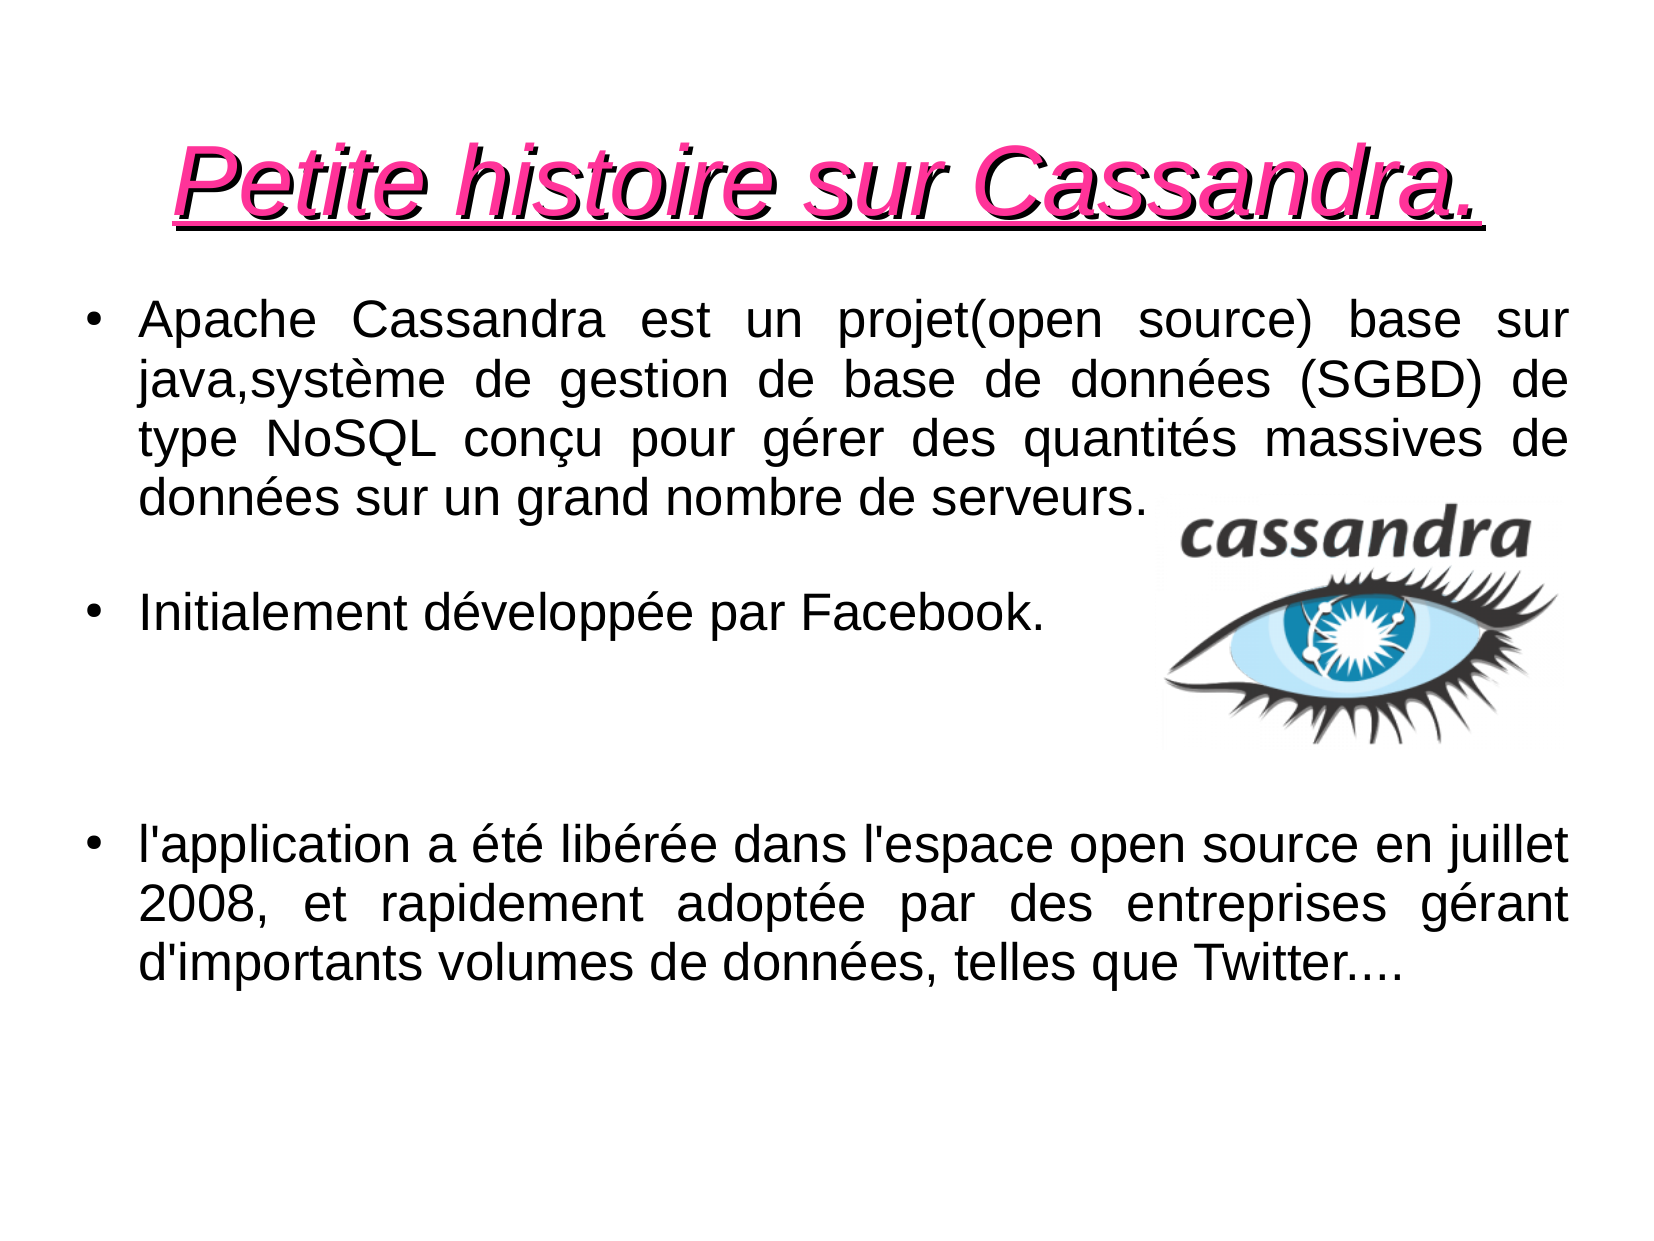

# Petite histoire sur Cassandra.
Apache Cassandra est un projet(open source) base sur java,système de gestion de base de données (SGBD) de type NoSQL conçu pour gérer des quantités massives de données sur un grand nombre de serveurs.
Initialement développée par Facebook.
l'application a été libérée dans l'espace open source en juillet 2008, et rapidement adoptée par des entreprises gérant d'importants volumes de données, telles que Twitter....